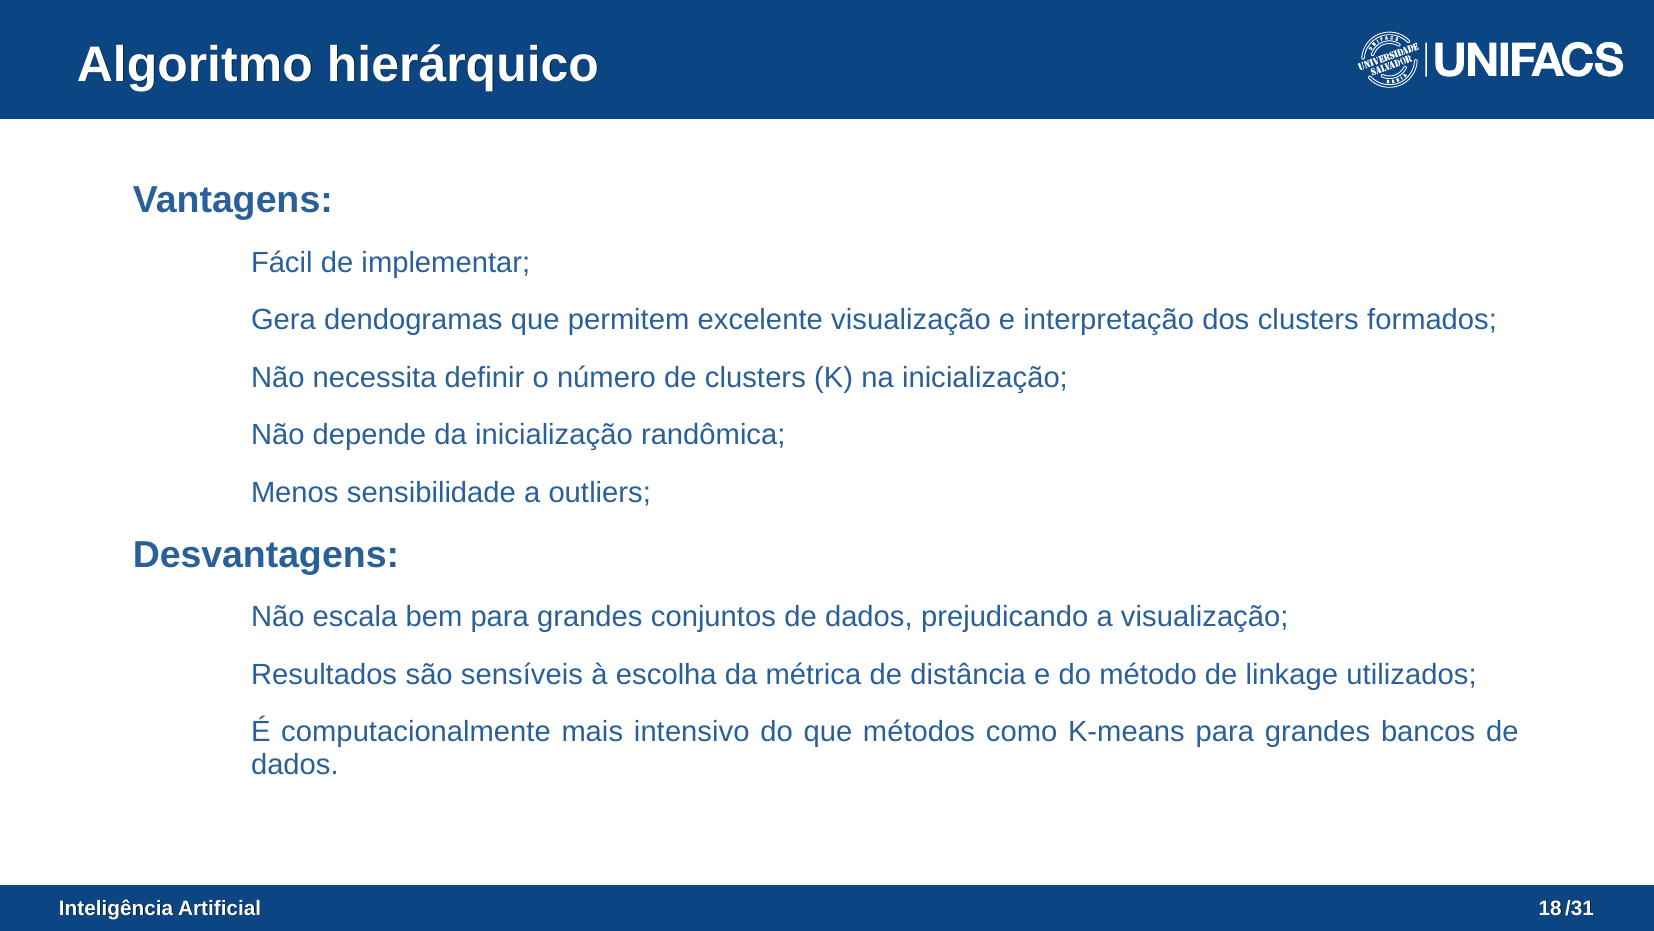

Algoritmo hierárquico
Vantagens:
Fácil de implementar;
Gera dendogramas que permitem excelente visualização e interpretação dos clusters formados;
Não necessita definir o número de clusters (K) na inicialização;
Não depende da inicialização randômica;
Menos sensibilidade a outliers;
Desvantagens:
Não escala bem para grandes conjuntos de dados, prejudicando a visualização;
Resultados são sensíveis à escolha da métrica de distância e do método de linkage utilizados;
É computacionalmente mais intensivo do que métodos como K-means para grandes bancos de dados.